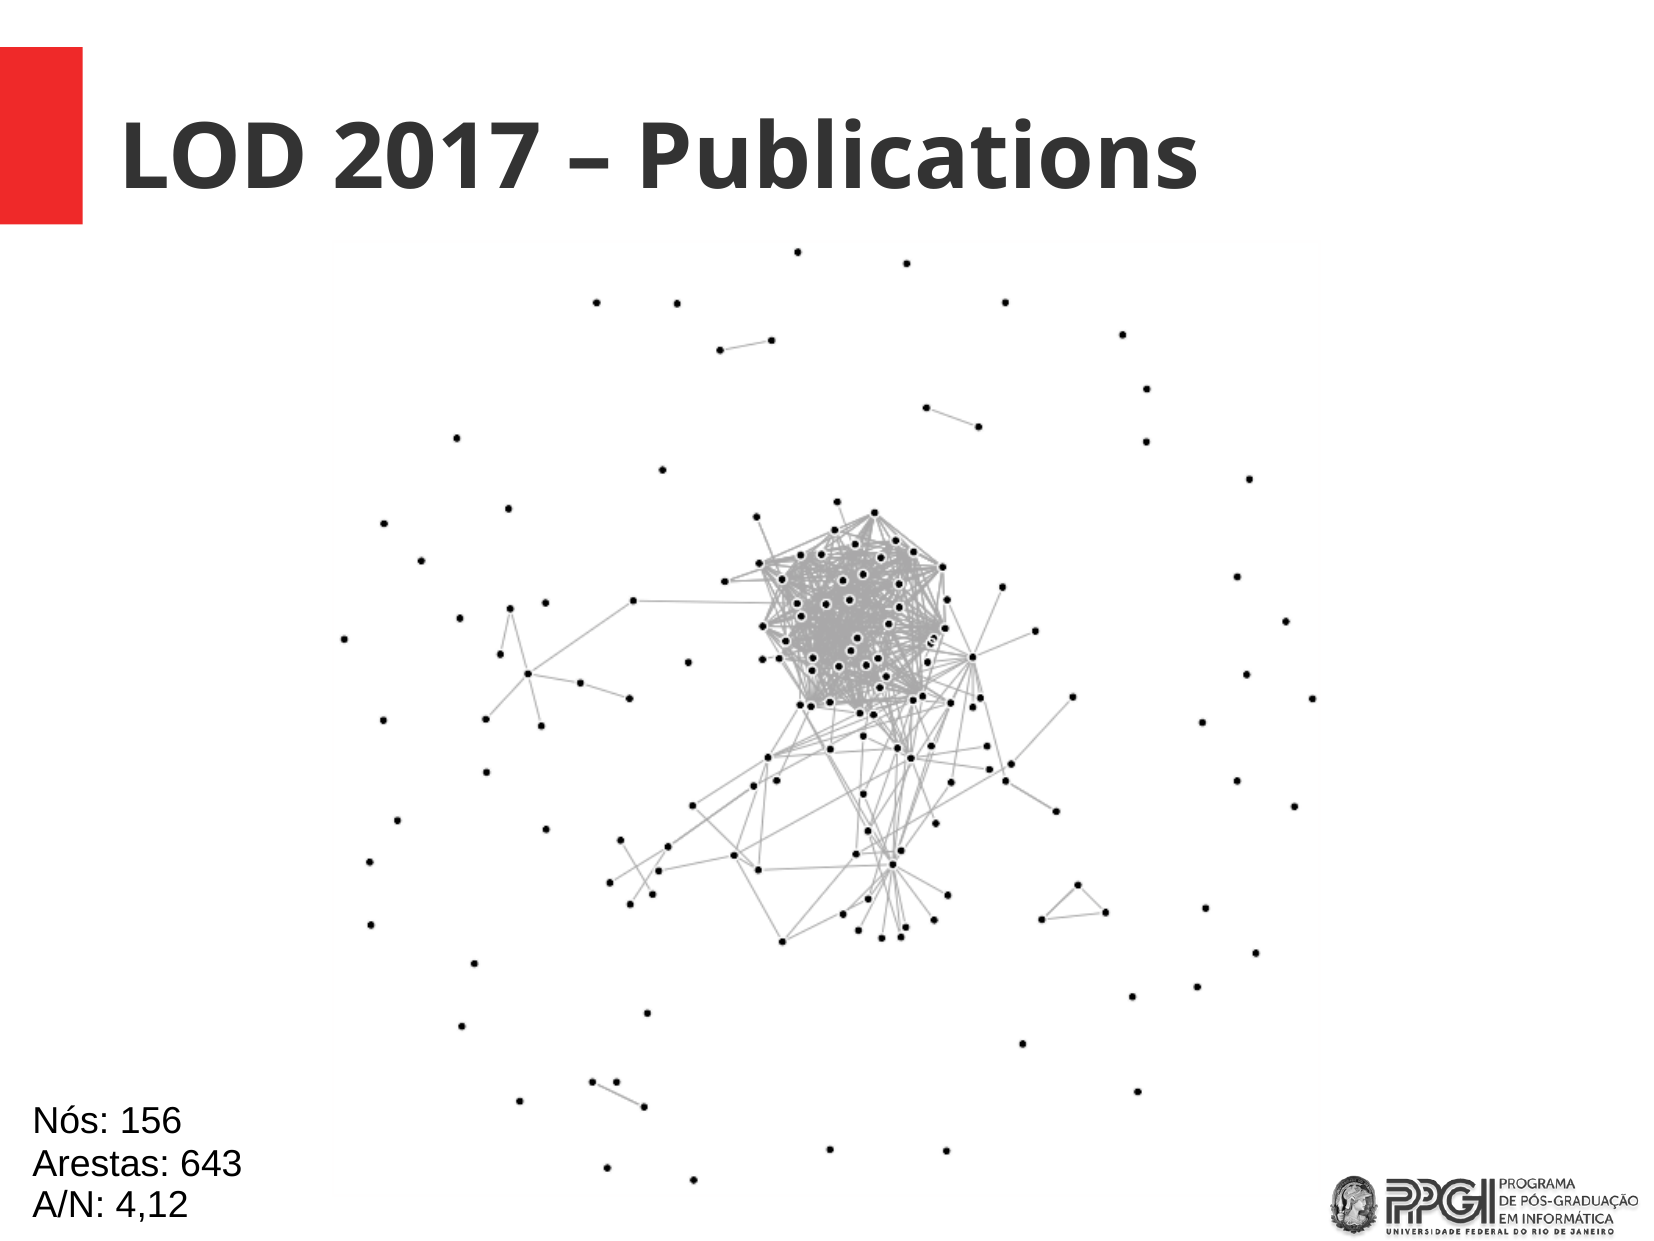

# LOD 2017 – Publications
Nós: 156
Arestas: 643
A/N: 4,12